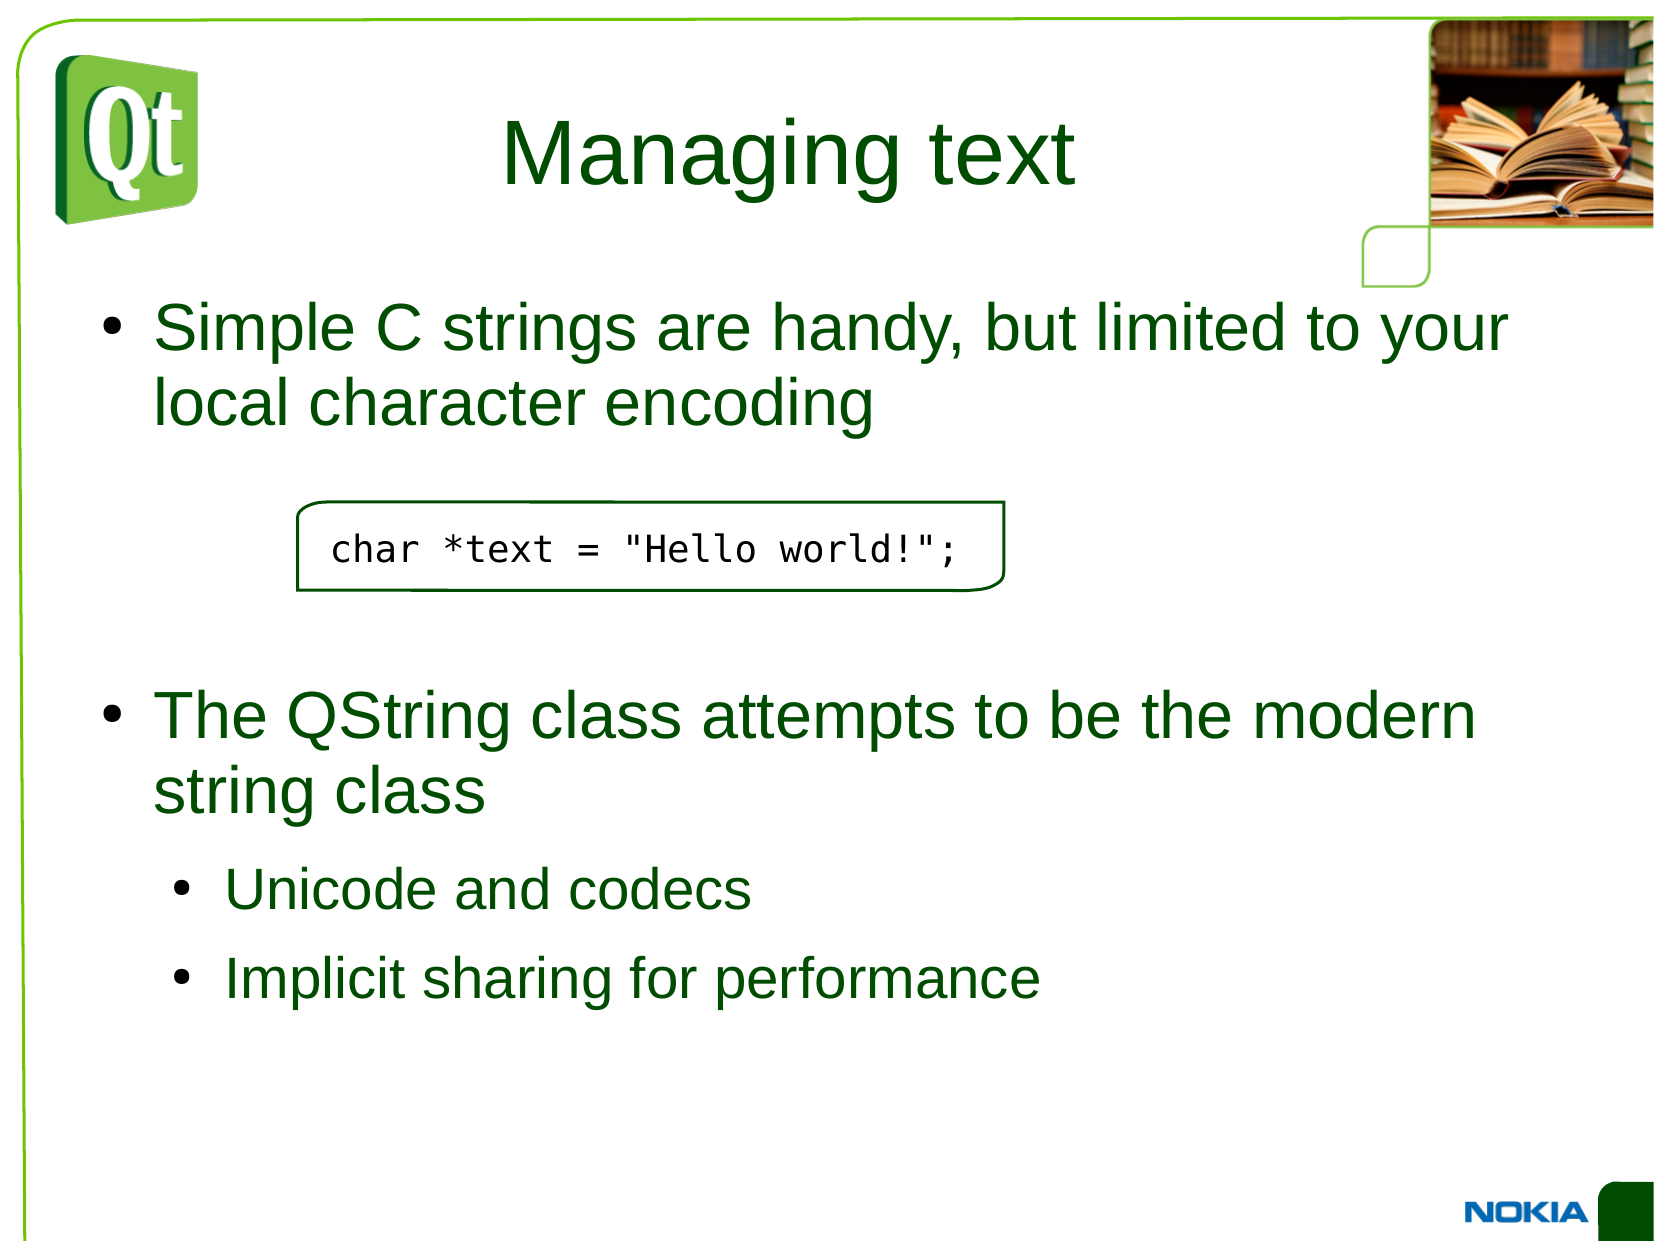

# Managing text
Simple C strings are handy, but limited to your local character encoding
The QString class attempts to be the modern string class
Unicode and codecs
Implicit sharing for performance
char *text = "Hello world!";